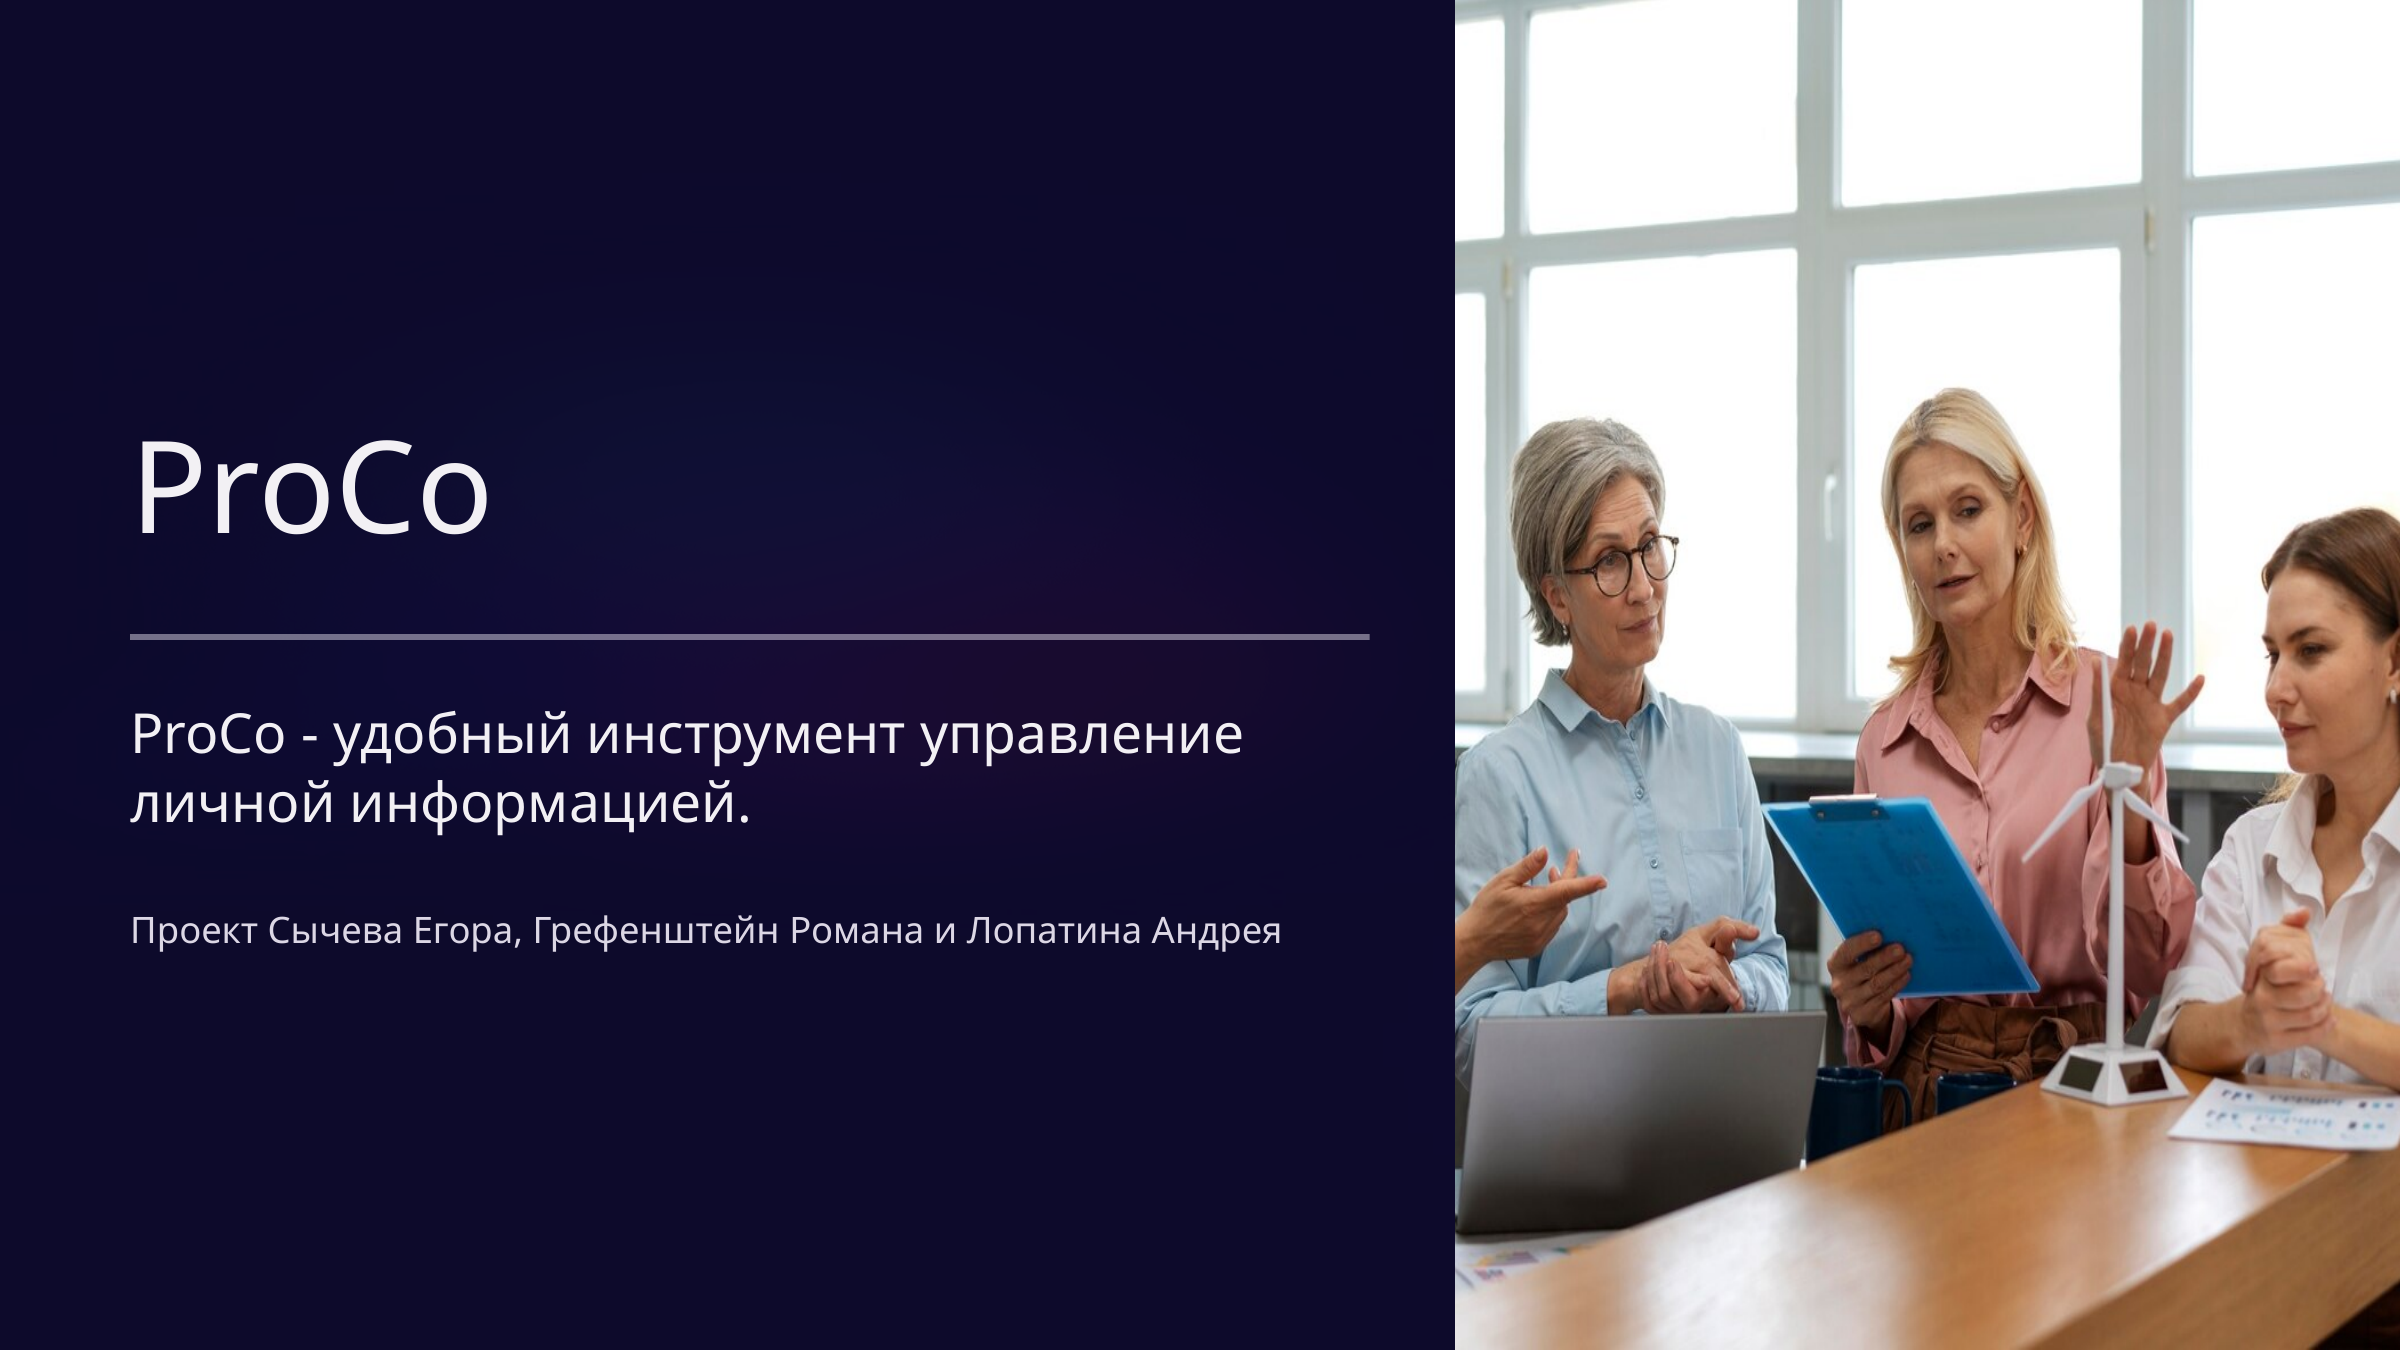

ProCo
ProCo - удобный инструмент управление личной информацией.
Проект Сычева Егора, Грефенштейн Романа и Лопатина Андрея